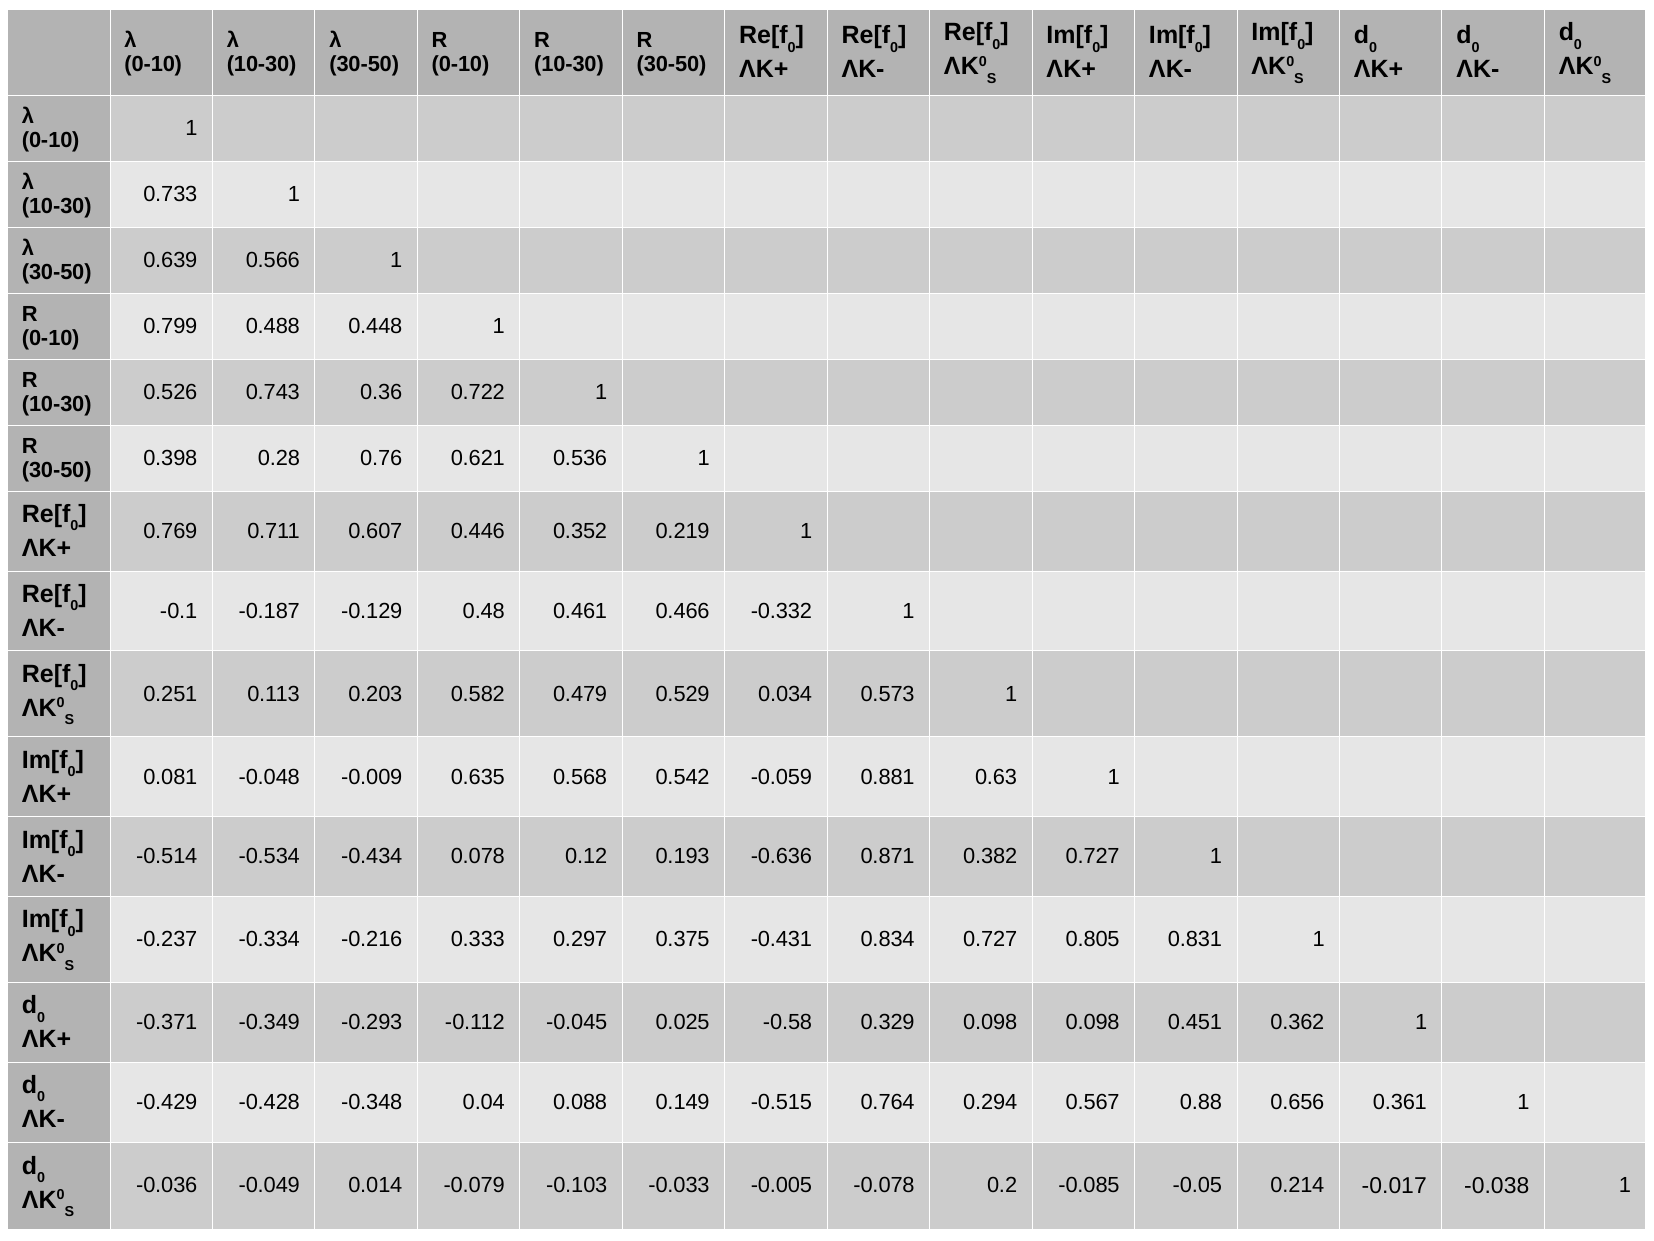

| | λ (0-10) | λ (10-30) | λ (30-50) | R (0-10) | R (10-30) | R (30-50) | Re[f0] ΛK+ | Re[f0] ΛK- | Re[f0] ΛK0S | Im[f0] ΛK+ | Im[f0] ΛK- | Im[f0] ΛK0S | d0 ΛK+ | d0 ΛK- | d0 ΛK0S |
| --- | --- | --- | --- | --- | --- | --- | --- | --- | --- | --- | --- | --- | --- | --- | --- |
| λ (0-10) | 1 | | | | | | | | | | | | | | |
| λ (10-30) | 0.733 | 1 | | | | | | | | | | | | | |
| λ (30-50) | 0.639 | 0.566 | 1 | | | | | | | | | | | | |
| R (0-10) | 0.799 | 0.488 | 0.448 | 1 | | | | | | | | | | | |
| R (10-30) | 0.526 | 0.743 | 0.36 | 0.722 | 1 | | | | | | | | | | |
| R (30-50) | 0.398 | 0.28 | 0.76 | 0.621 | 0.536 | 1 | | | | | | | | | |
| Re[f0] ΛK+ | 0.769 | 0.711 | 0.607 | 0.446 | 0.352 | 0.219 | 1 | | | | | | | | |
| Re[f0] ΛK- | -0.1 | -0.187 | -0.129 | 0.48 | 0.461 | 0.466 | -0.332 | 1 | | | | | | | |
| Re[f0] ΛK0S | 0.251 | 0.113 | 0.203 | 0.582 | 0.479 | 0.529 | 0.034 | 0.573 | 1 | | | | | | |
| Im[f0] ΛK+ | 0.081 | -0.048 | -0.009 | 0.635 | 0.568 | 0.542 | -0.059 | 0.881 | 0.63 | 1 | | | | | |
| Im[f0] ΛK- | -0.514 | -0.534 | -0.434 | 0.078 | 0.12 | 0.193 | -0.636 | 0.871 | 0.382 | 0.727 | 1 | | | | |
| Im[f0] ΛK0S | -0.237 | -0.334 | -0.216 | 0.333 | 0.297 | 0.375 | -0.431 | 0.834 | 0.727 | 0.805 | 0.831 | 1 | | | |
| d0 ΛK+ | -0.371 | -0.349 | -0.293 | -0.112 | -0.045 | 0.025 | -0.58 | 0.329 | 0.098 | 0.098 | 0.451 | 0.362 | 1 | | |
| d0 ΛK- | -0.429 | -0.428 | -0.348 | 0.04 | 0.088 | 0.149 | -0.515 | 0.764 | 0.294 | 0.567 | 0.88 | 0.656 | 0.361 | 1 | |
| d0 ΛK0S | -0.036 | -0.049 | 0.014 | -0.079 | -0.103 | -0.033 | -0.005 | -0.078 | 0.2 | -0.085 | -0.05 | 0.214 | -0.017 | -0.038 | 1 |